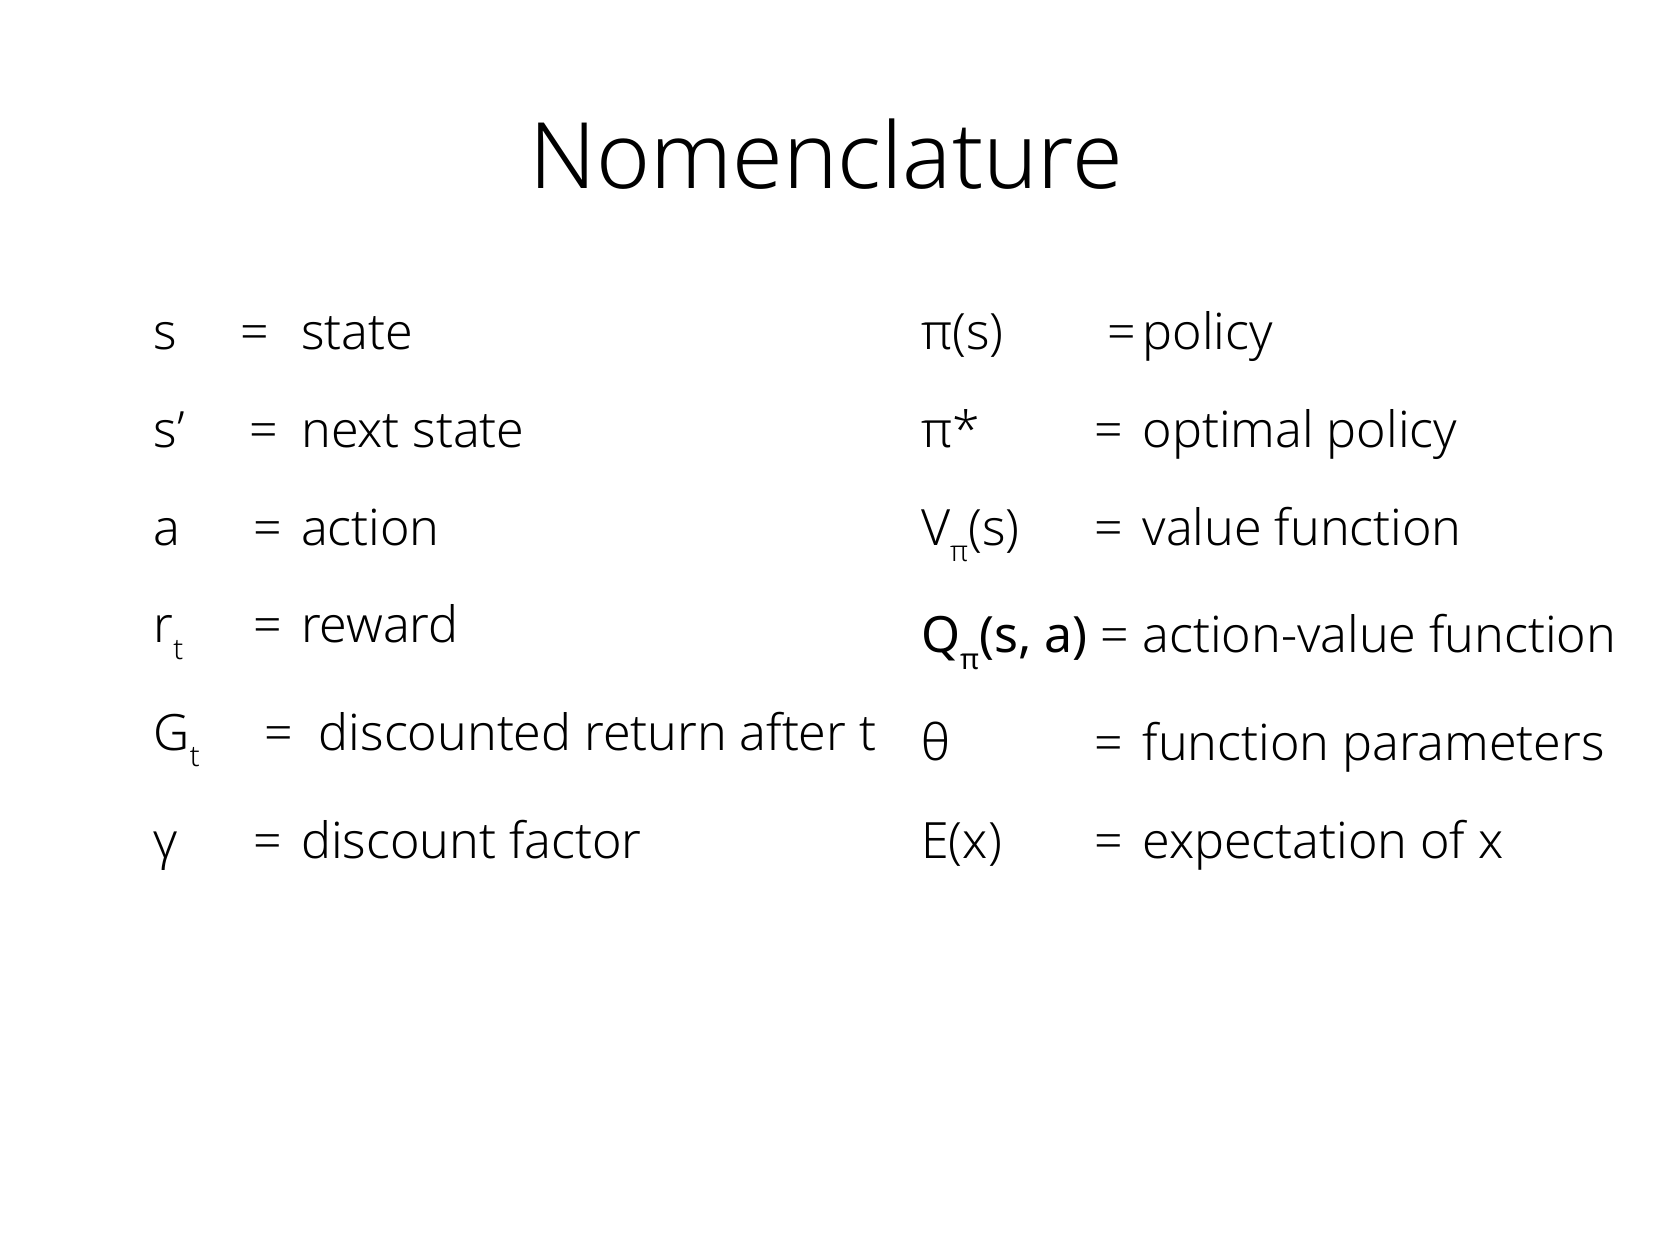

Nomenclature
# s 	 = 	state
s’ = 	next state
a 	 = 	action
rt 	 = 	reward
Gt = discounted return after t
γ 	 = 	discount factor
π(s) =	policy
π* 		 =	optimal policy
Vπ(s) 	 = 	value function
Qπ(s, a) = 	action-value function
θ		 = 	function parameters
E(x)	 = 	expectation of x